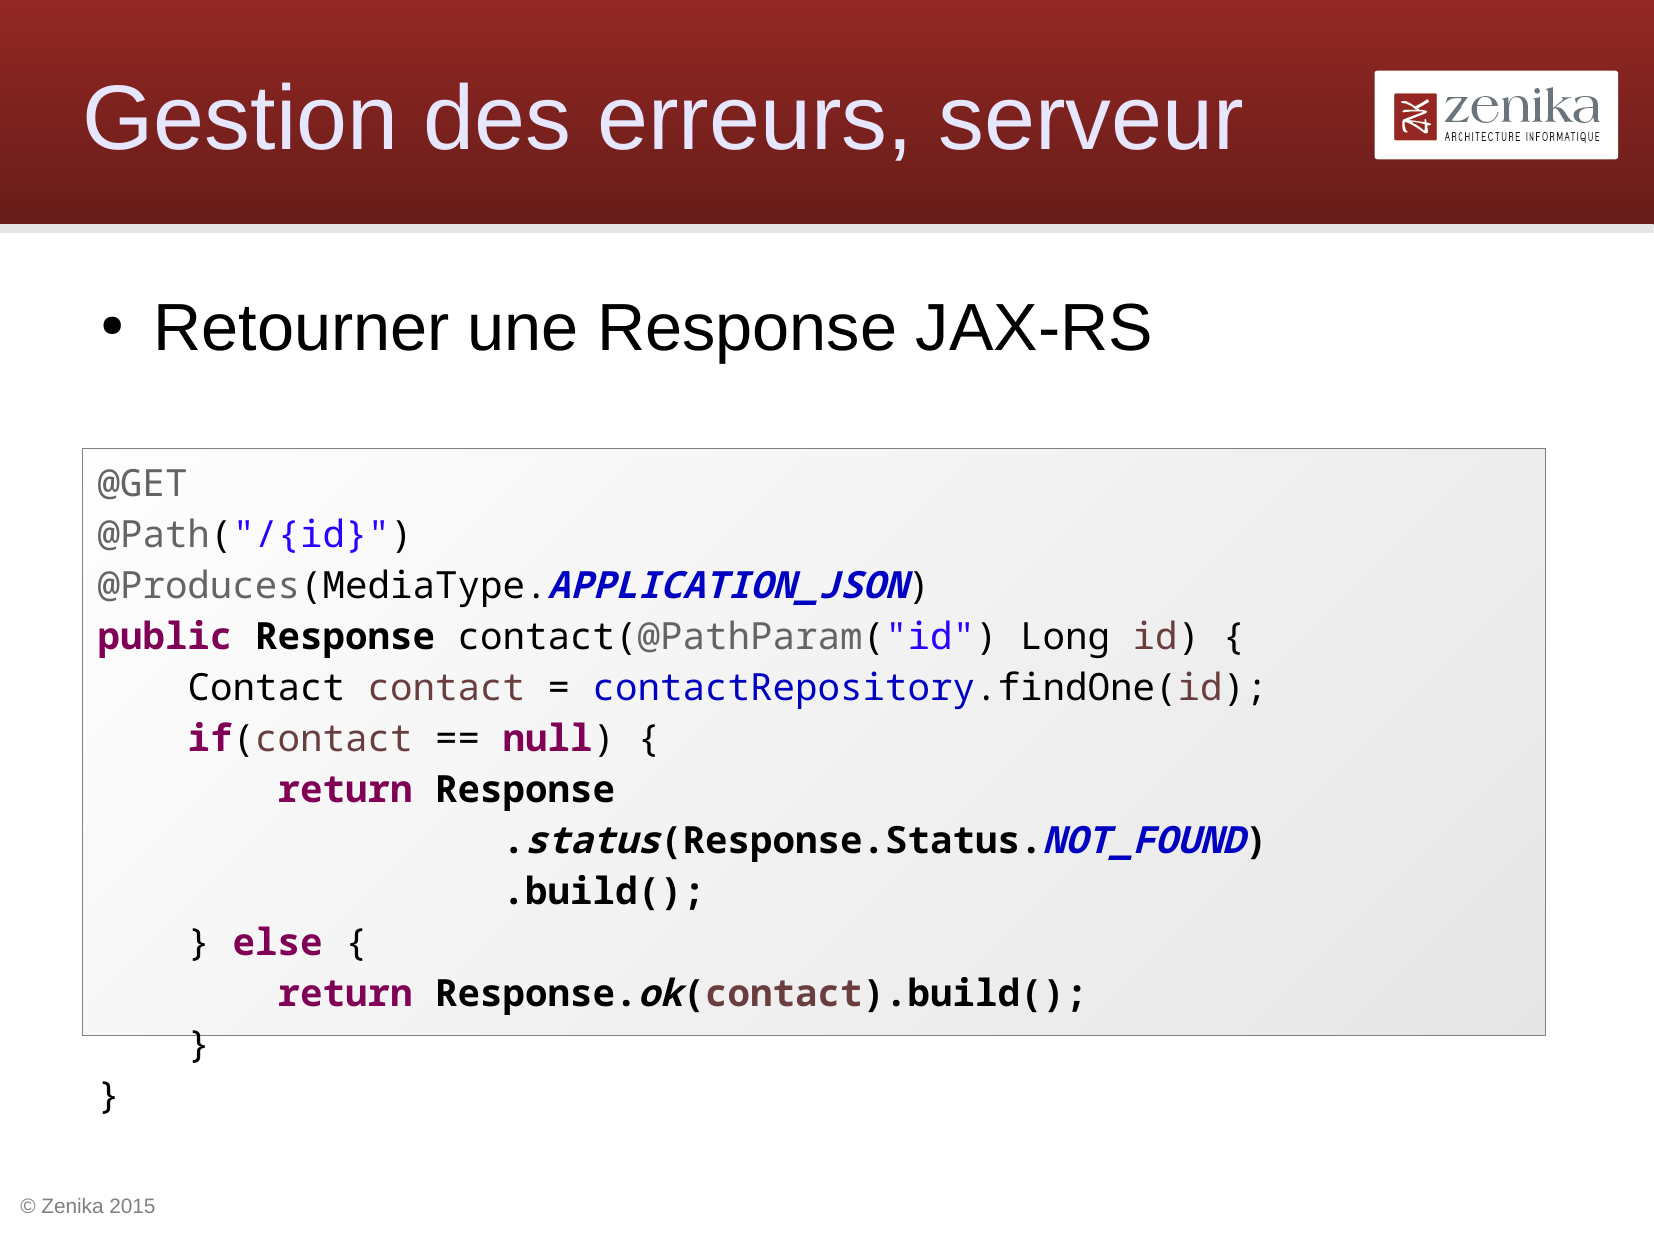

# Gestion des erreurs, serveur
Retourner une Response JAX-RS
@GET
@Path("/{id}")
@Produces(MediaType.APPLICATION_JSON)
public Response contact(@PathParam("id") Long id) {
 Contact contact = contactRepository.findOne(id);
 if(contact == null) {
 return Response
 .status(Response.Status.NOT_FOUND)
 .build();
 } else {
 return Response.ok(contact).build();
 }
}